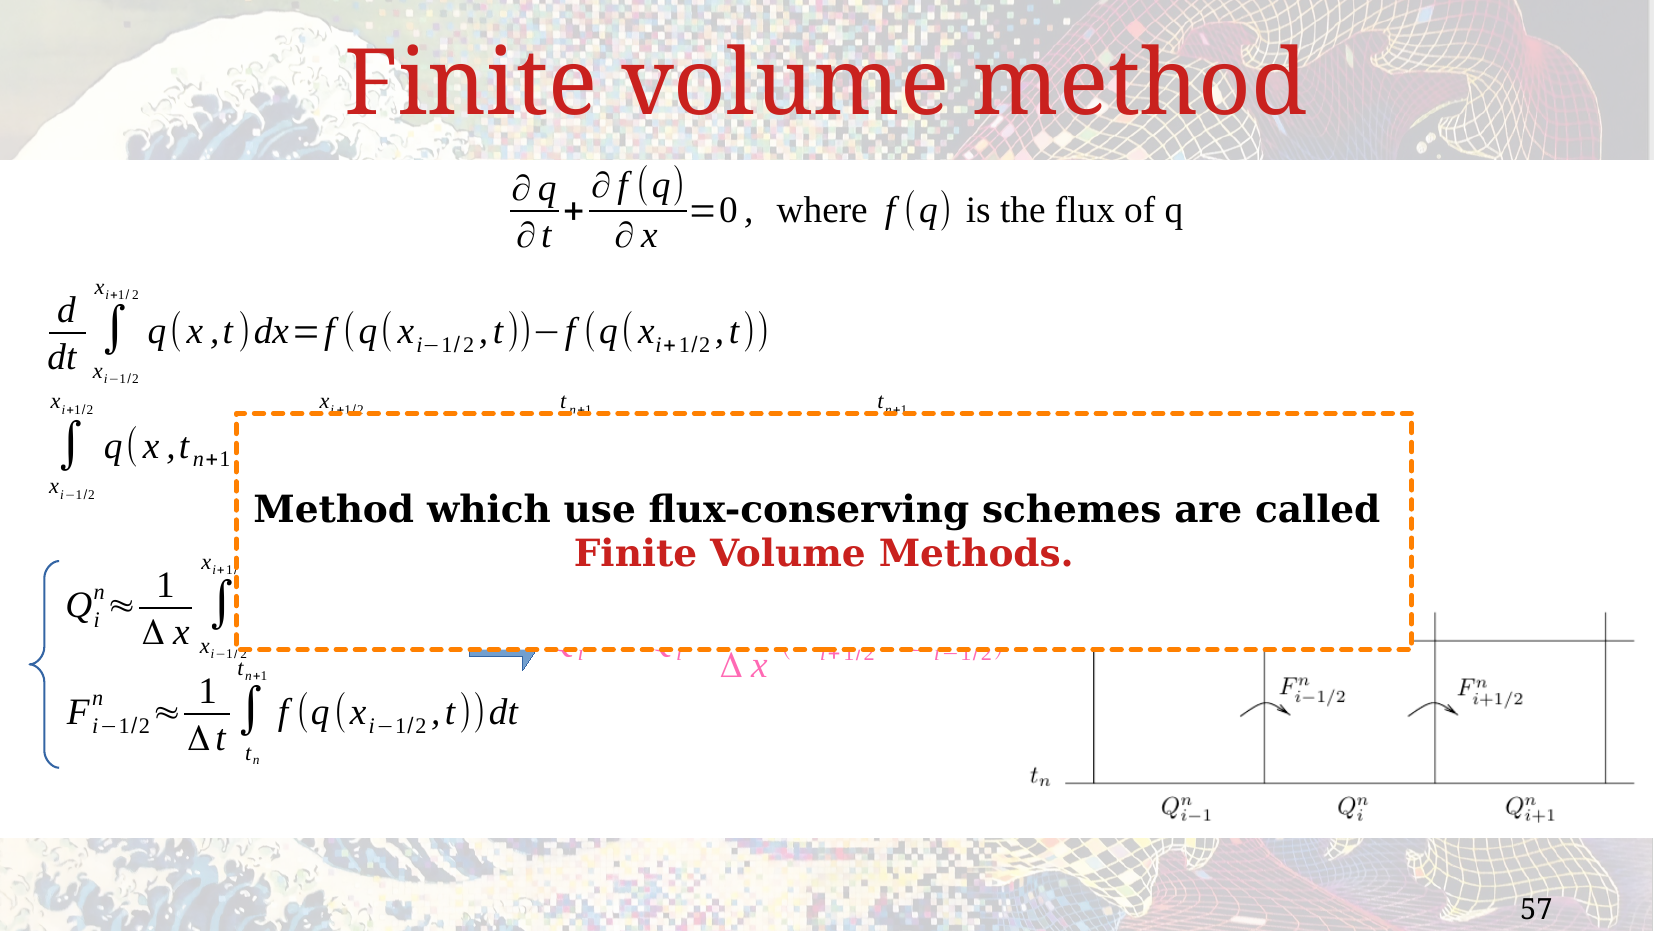

# Finite volume method
Method which use flux-conserving schemes are called
Finite Volume Methods.